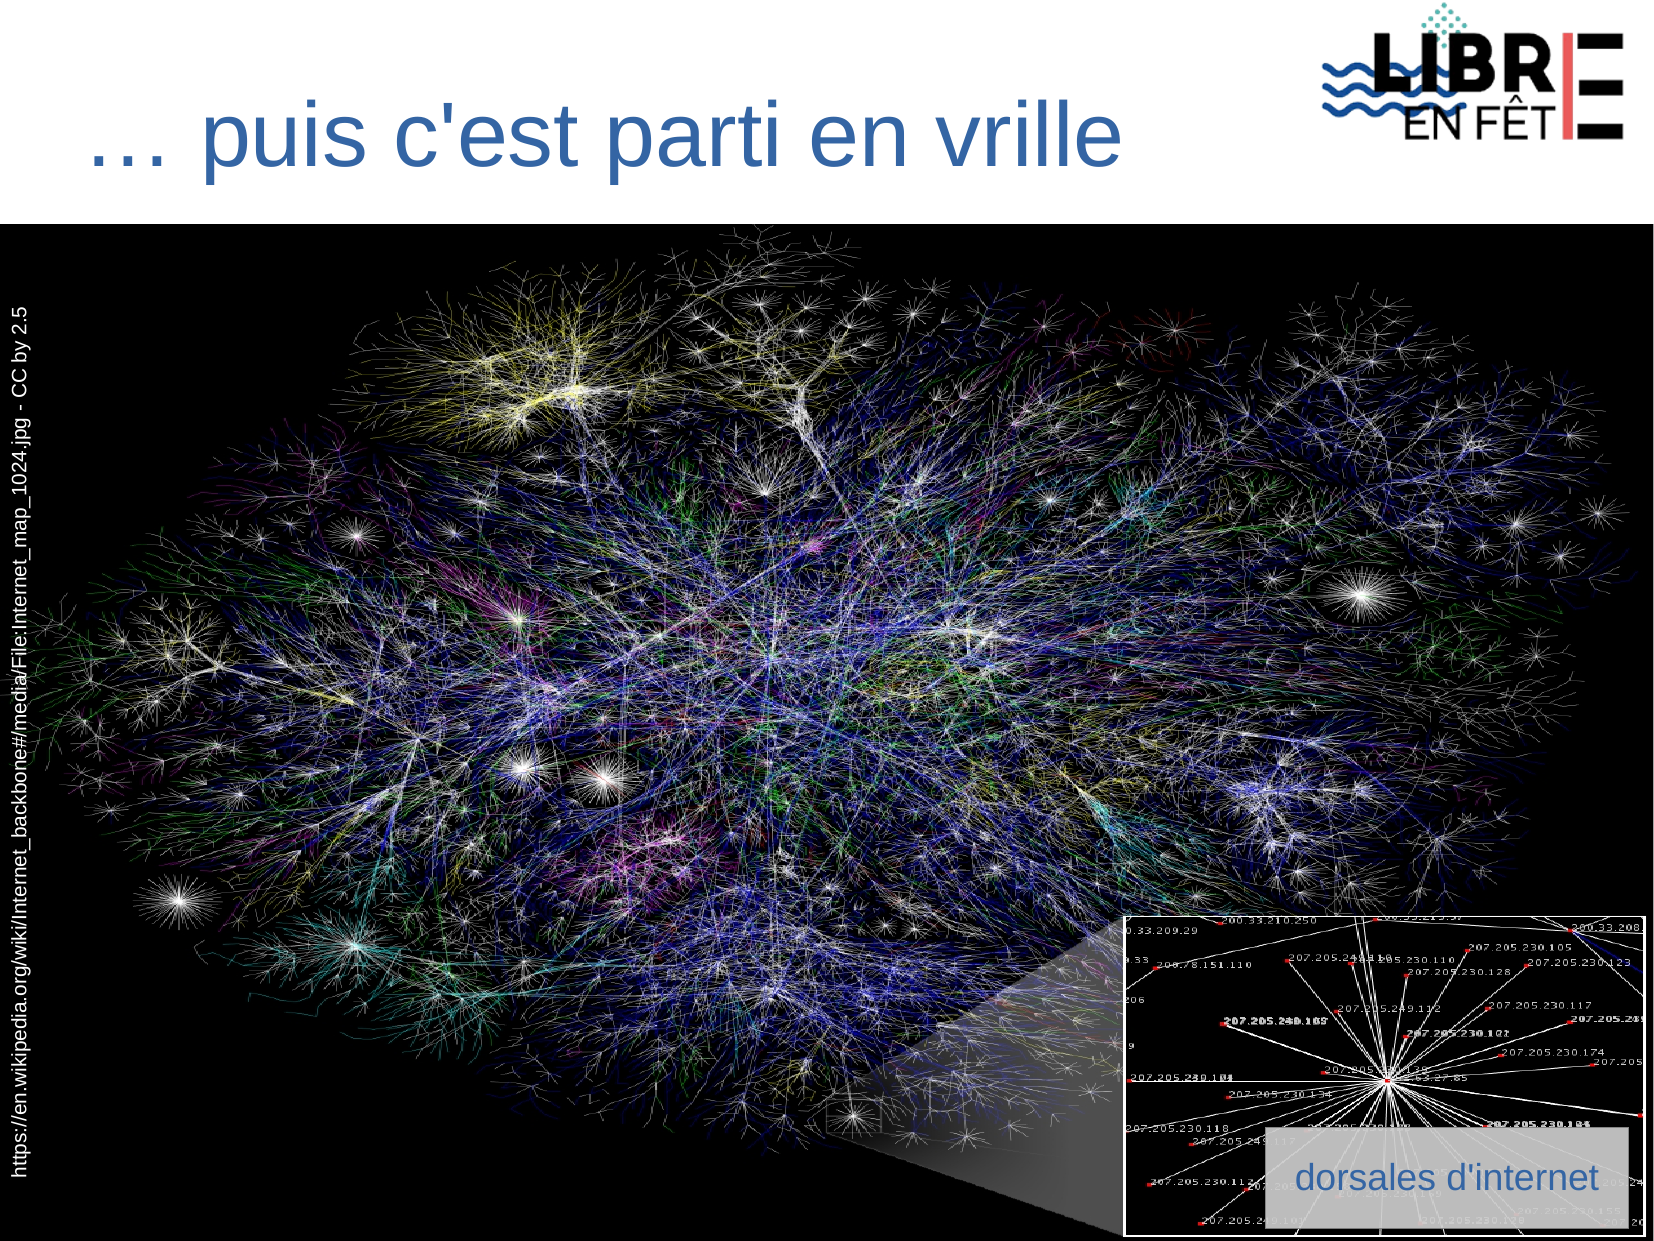

# … puis c'est parti en vrille
https://en.wikipedia.org/wiki/Internet_backbone#/media/File:Internet_map_1024.jpg - CC by 2.5
dorsales d'internet